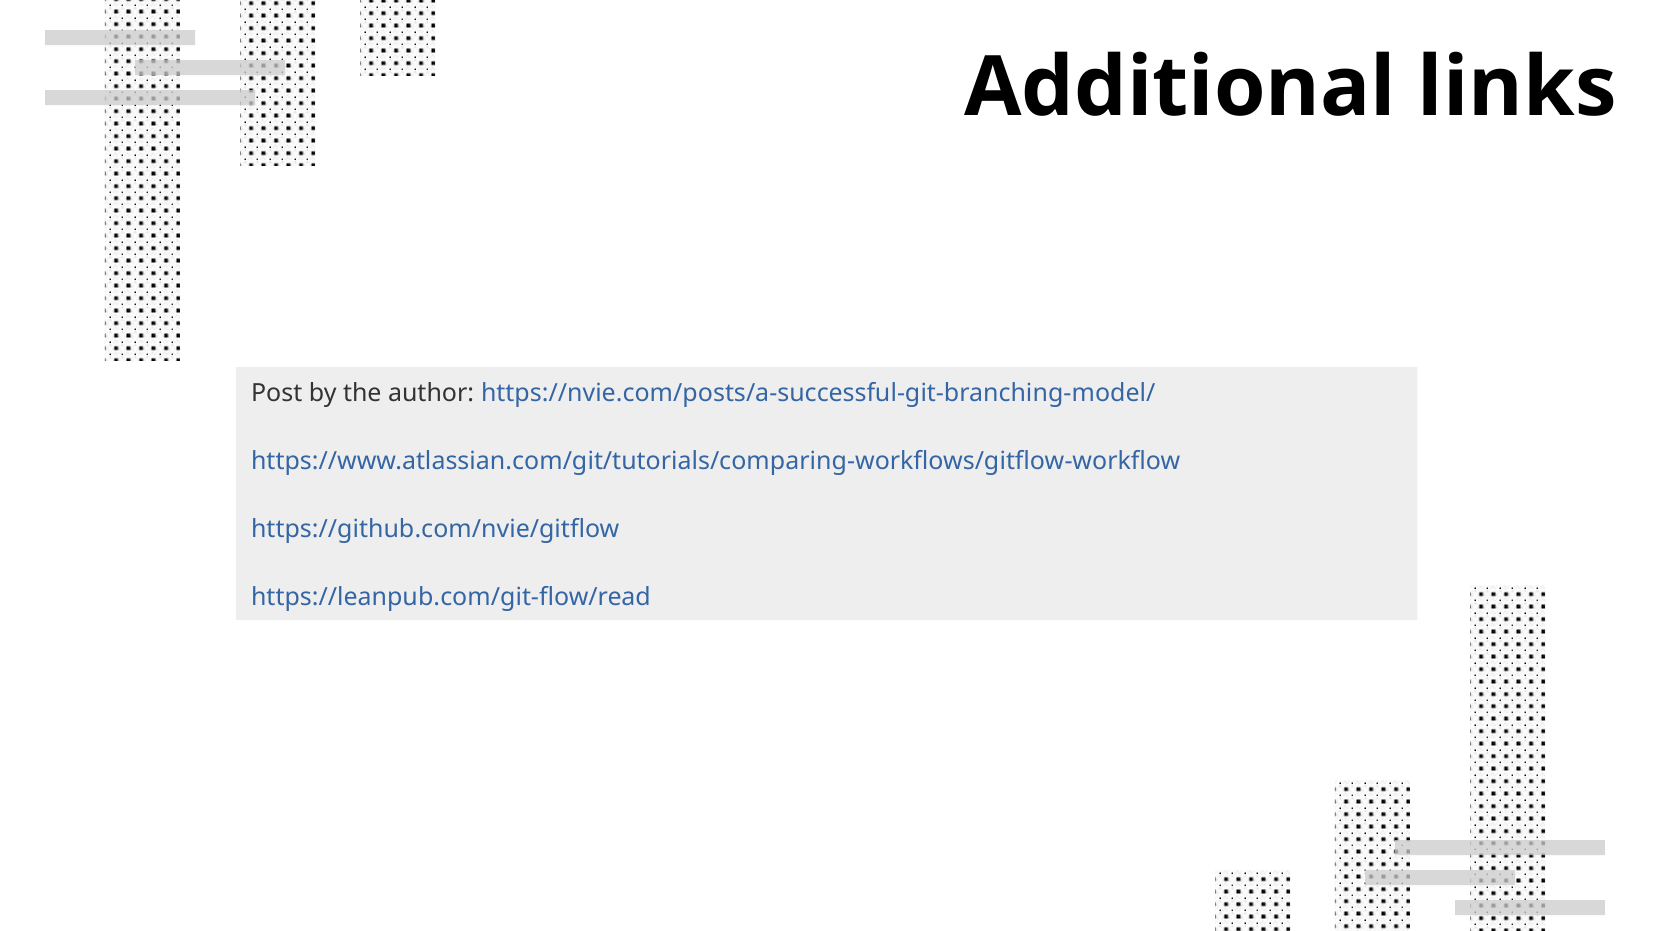

Additional links
Post by the author: https://nvie.com/posts/a-successful-git-branching-model/
https://www.atlassian.com/git/tutorials/comparing-workflows/gitflow-workflow
https://github.com/nvie/gitflow
https://leanpub.com/git-flow/read